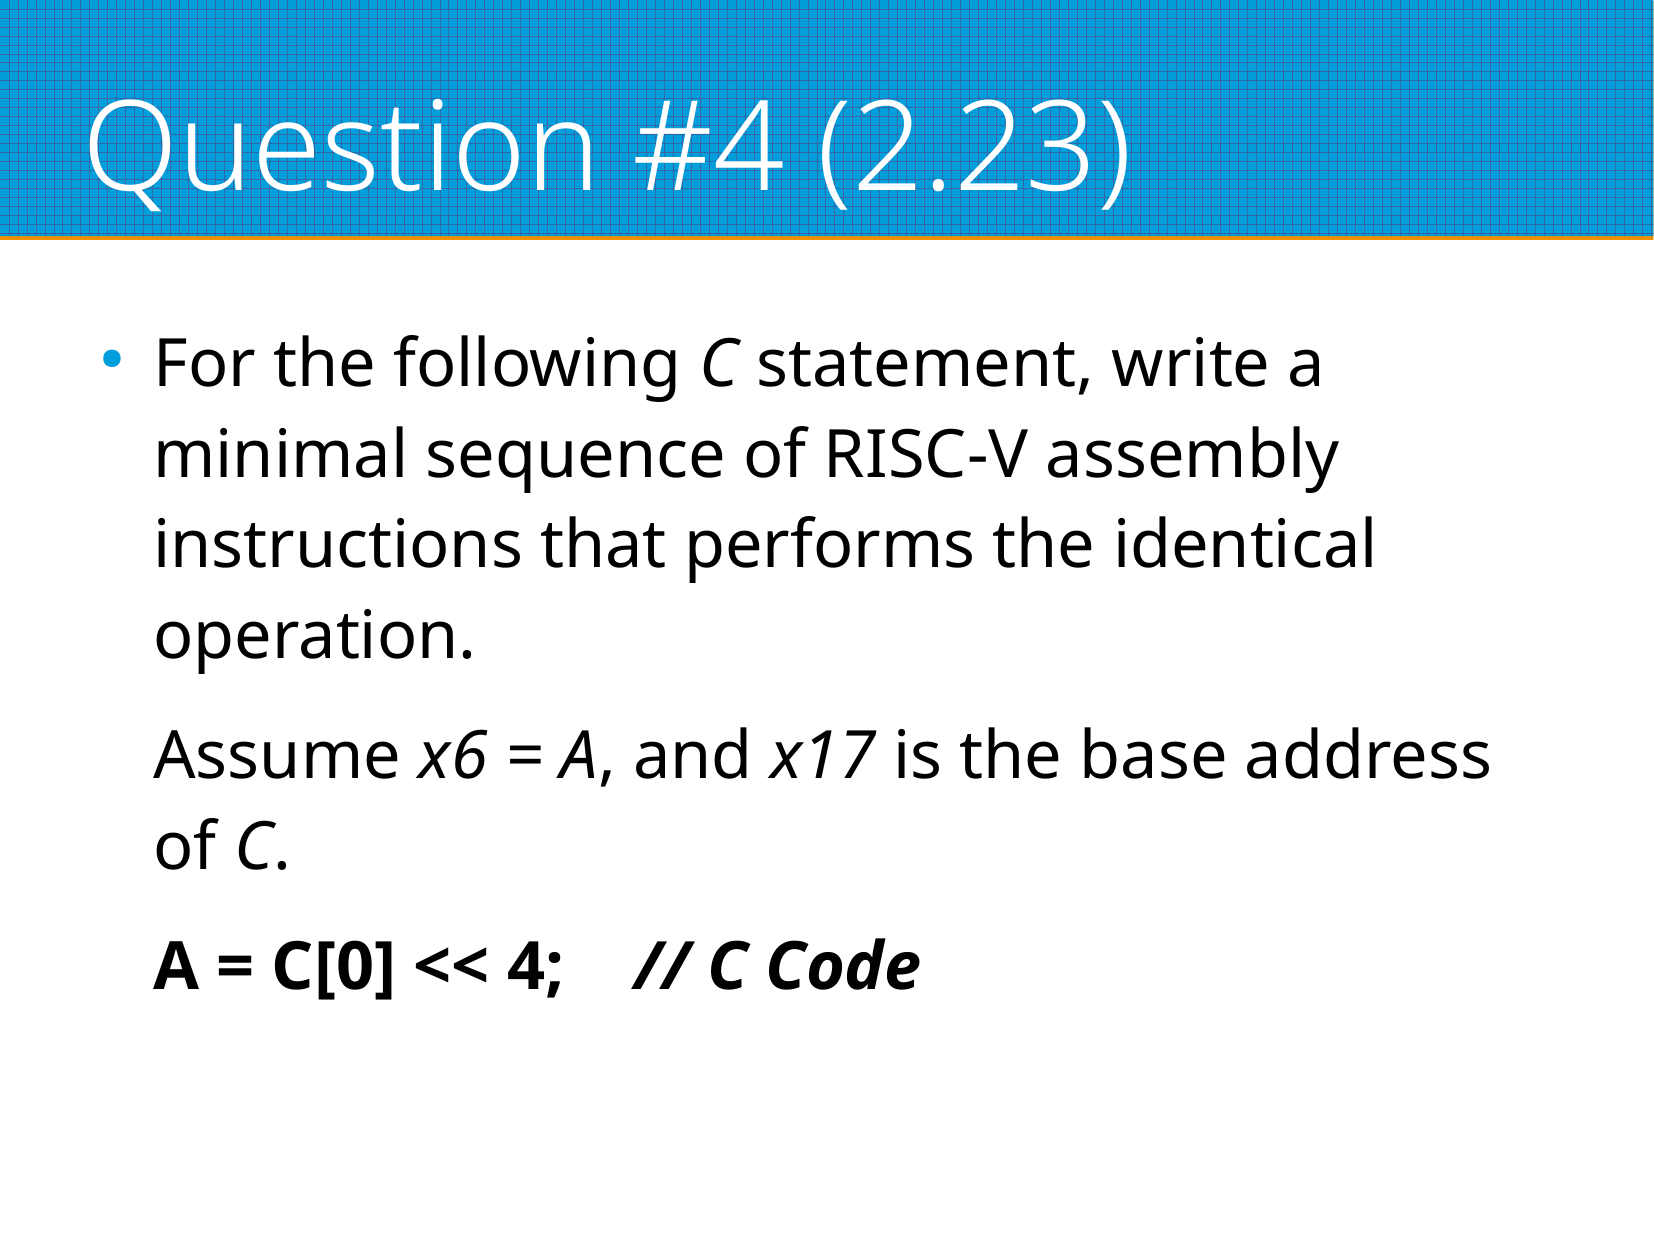

# Question #4 (2.23)
For the following C statement, write a minimal sequence of RISC-V assembly instructions that performs the identical operation.
Assume x6 = A, and x17 is the base address of C.
A = C[0] << 4; // C Code